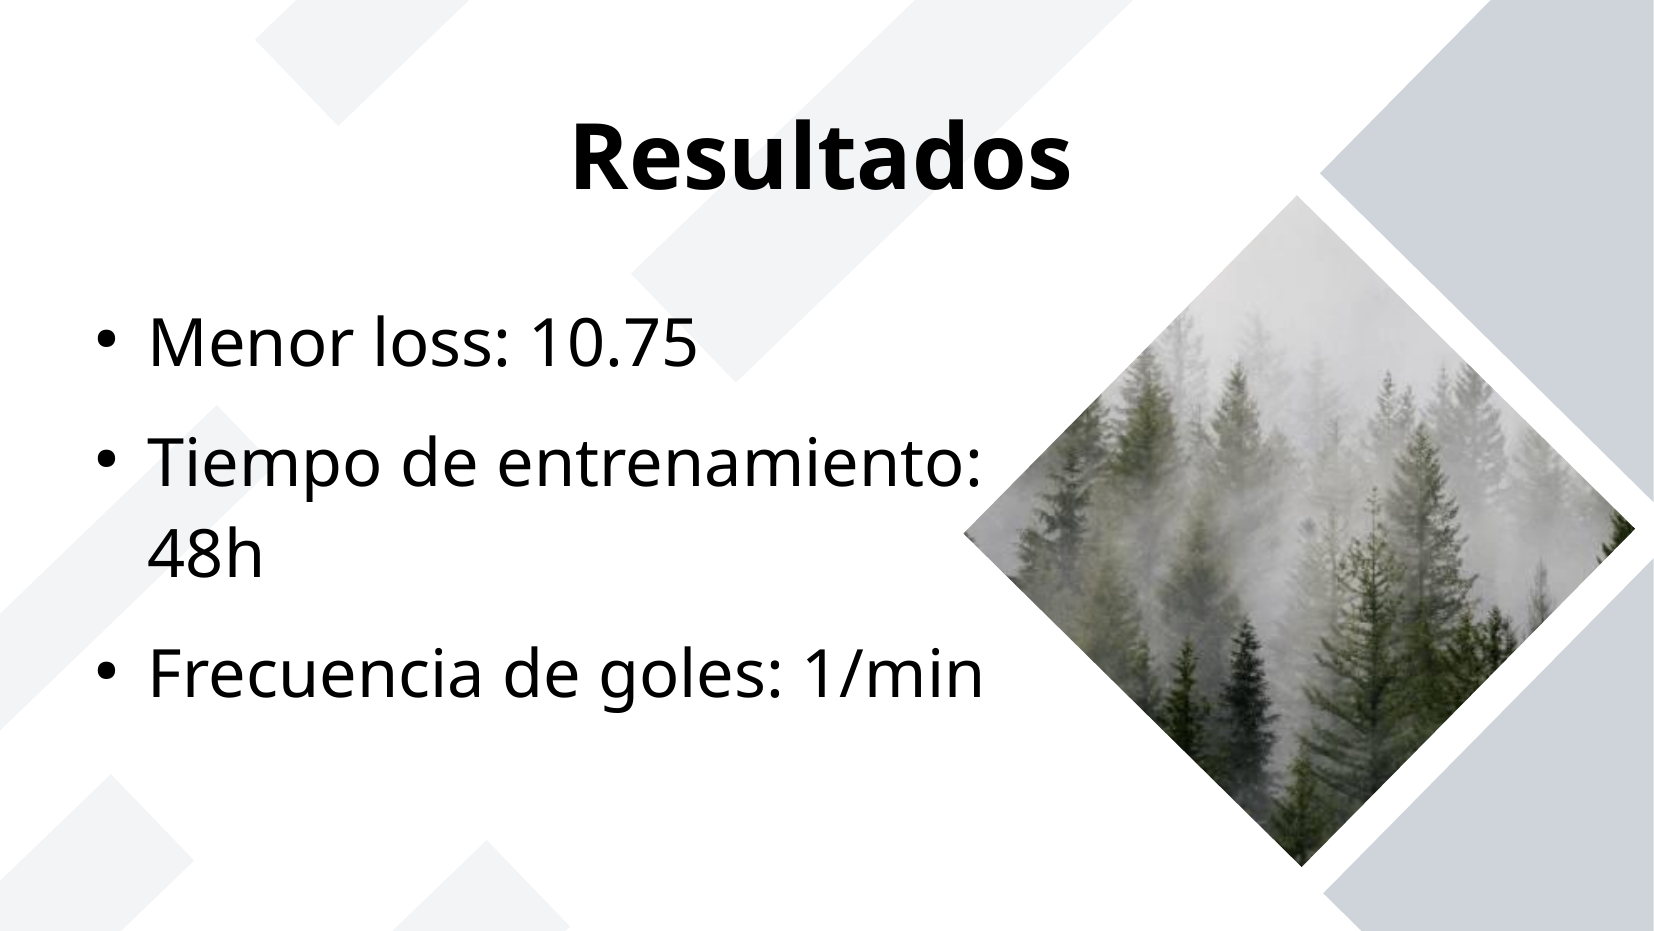

# Resultados
Menor loss: 10.75
Tiempo de entrenamiento: 48h
Frecuencia de goles: 1/min